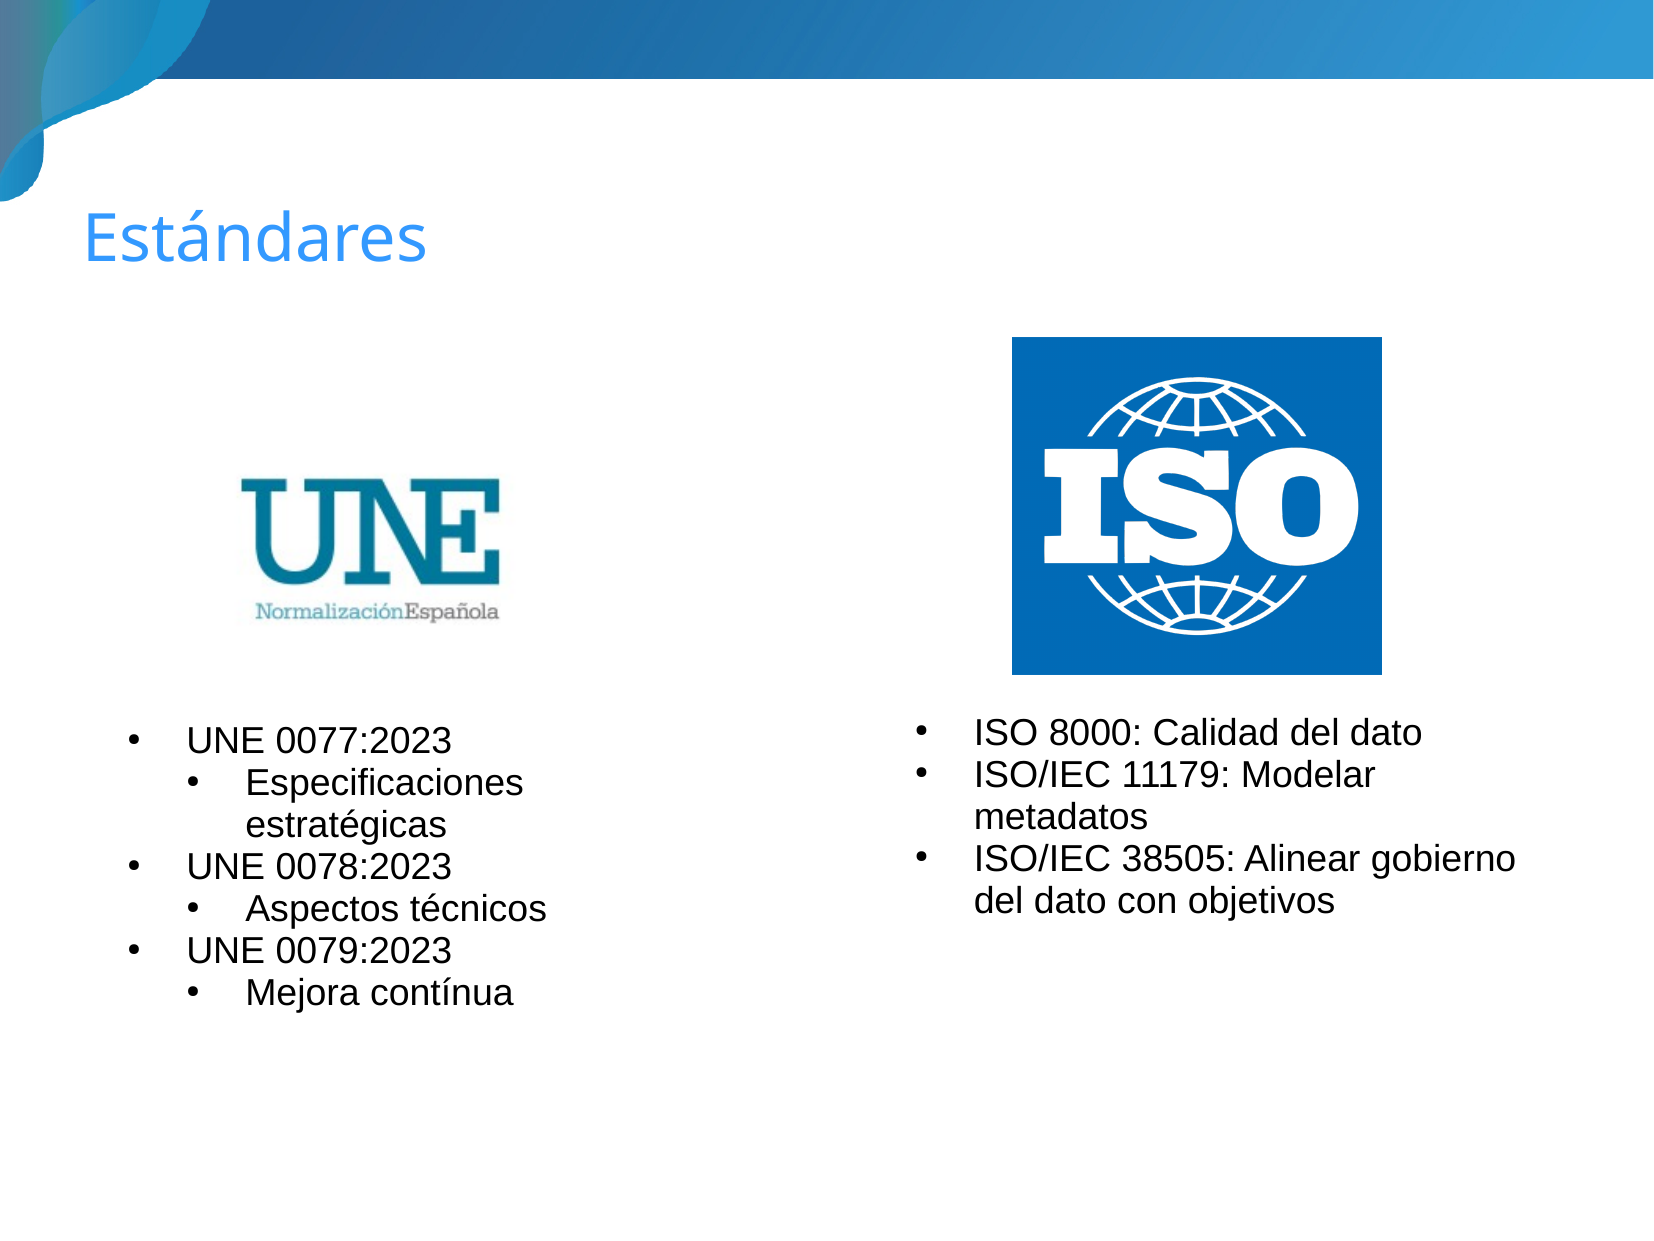

# Estándares
ISO 8000: Calidad del dato
ISO/IEC 11179: Modelar metadatos
ISO/IEC 38505: Alinear gobierno del dato con objetivos
UNE 0077:2023
Especificaciones estratégicas
UNE 0078:2023
Aspectos técnicos
UNE 0079:2023
Mejora contínua